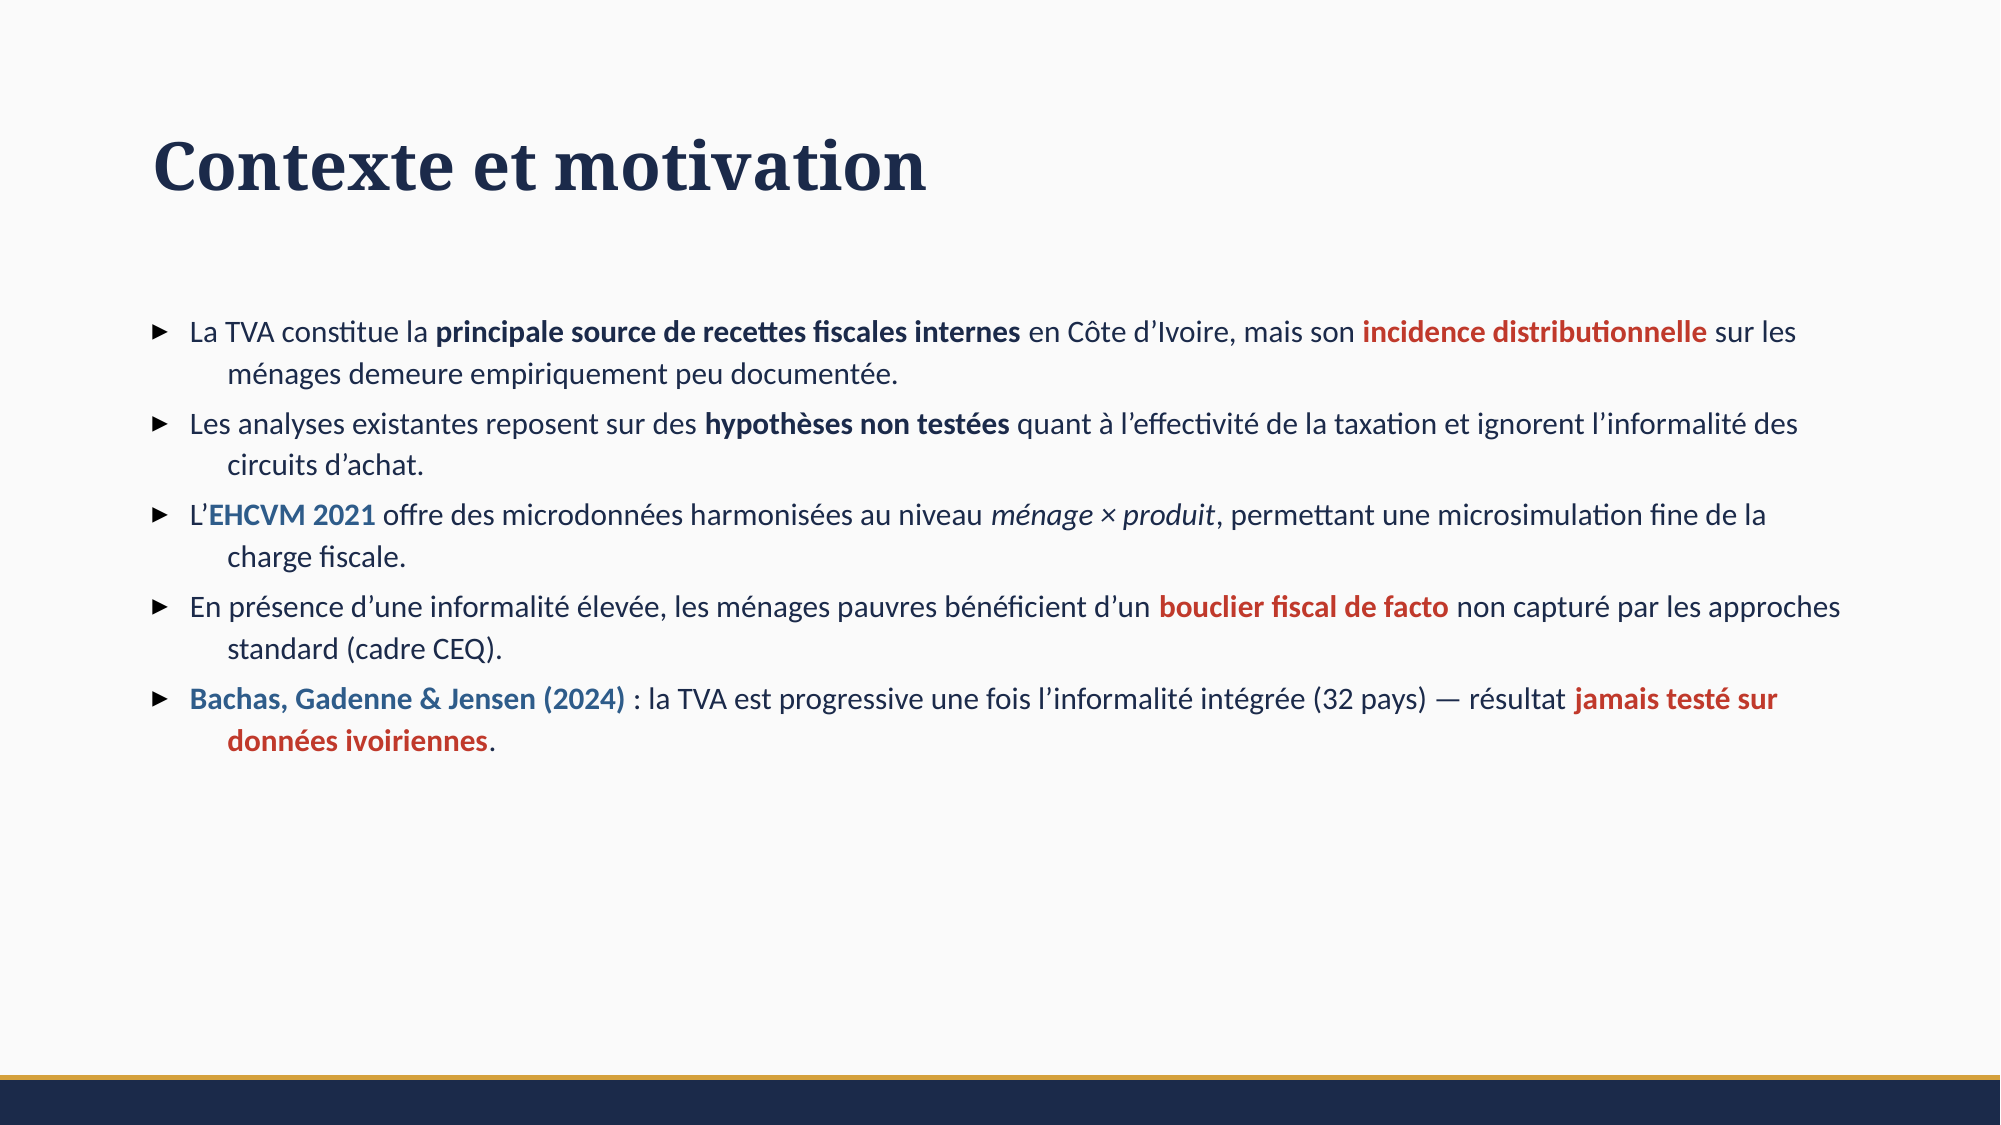

# Contexte et motivation
La TVA constitue la principale source de recettes fiscales internes en Côte d’Ivoire, mais son incidence distributionnelle sur les ménages demeure empiriquement peu documentée.
Les analyses existantes reposent sur des hypothèses non testées quant à l’effectivité de la taxation et ignorent l’informalité des circuits d’achat.
L’EHCVM 2021 offre des microdonnées harmonisées au niveau ménage × produit, permettant une microsimulation fine de la charge fiscale.
En présence d’une informalité élevée, les ménages pauvres bénéficient d’un bouclier fiscal de facto non capturé par les approches standard (cadre CEQ).
Bachas, Gadenne & Jensen (2024) : la TVA est progressive une fois l’informalité intégrée (32 pays) — résultat jamais testé sur données ivoiriennes.